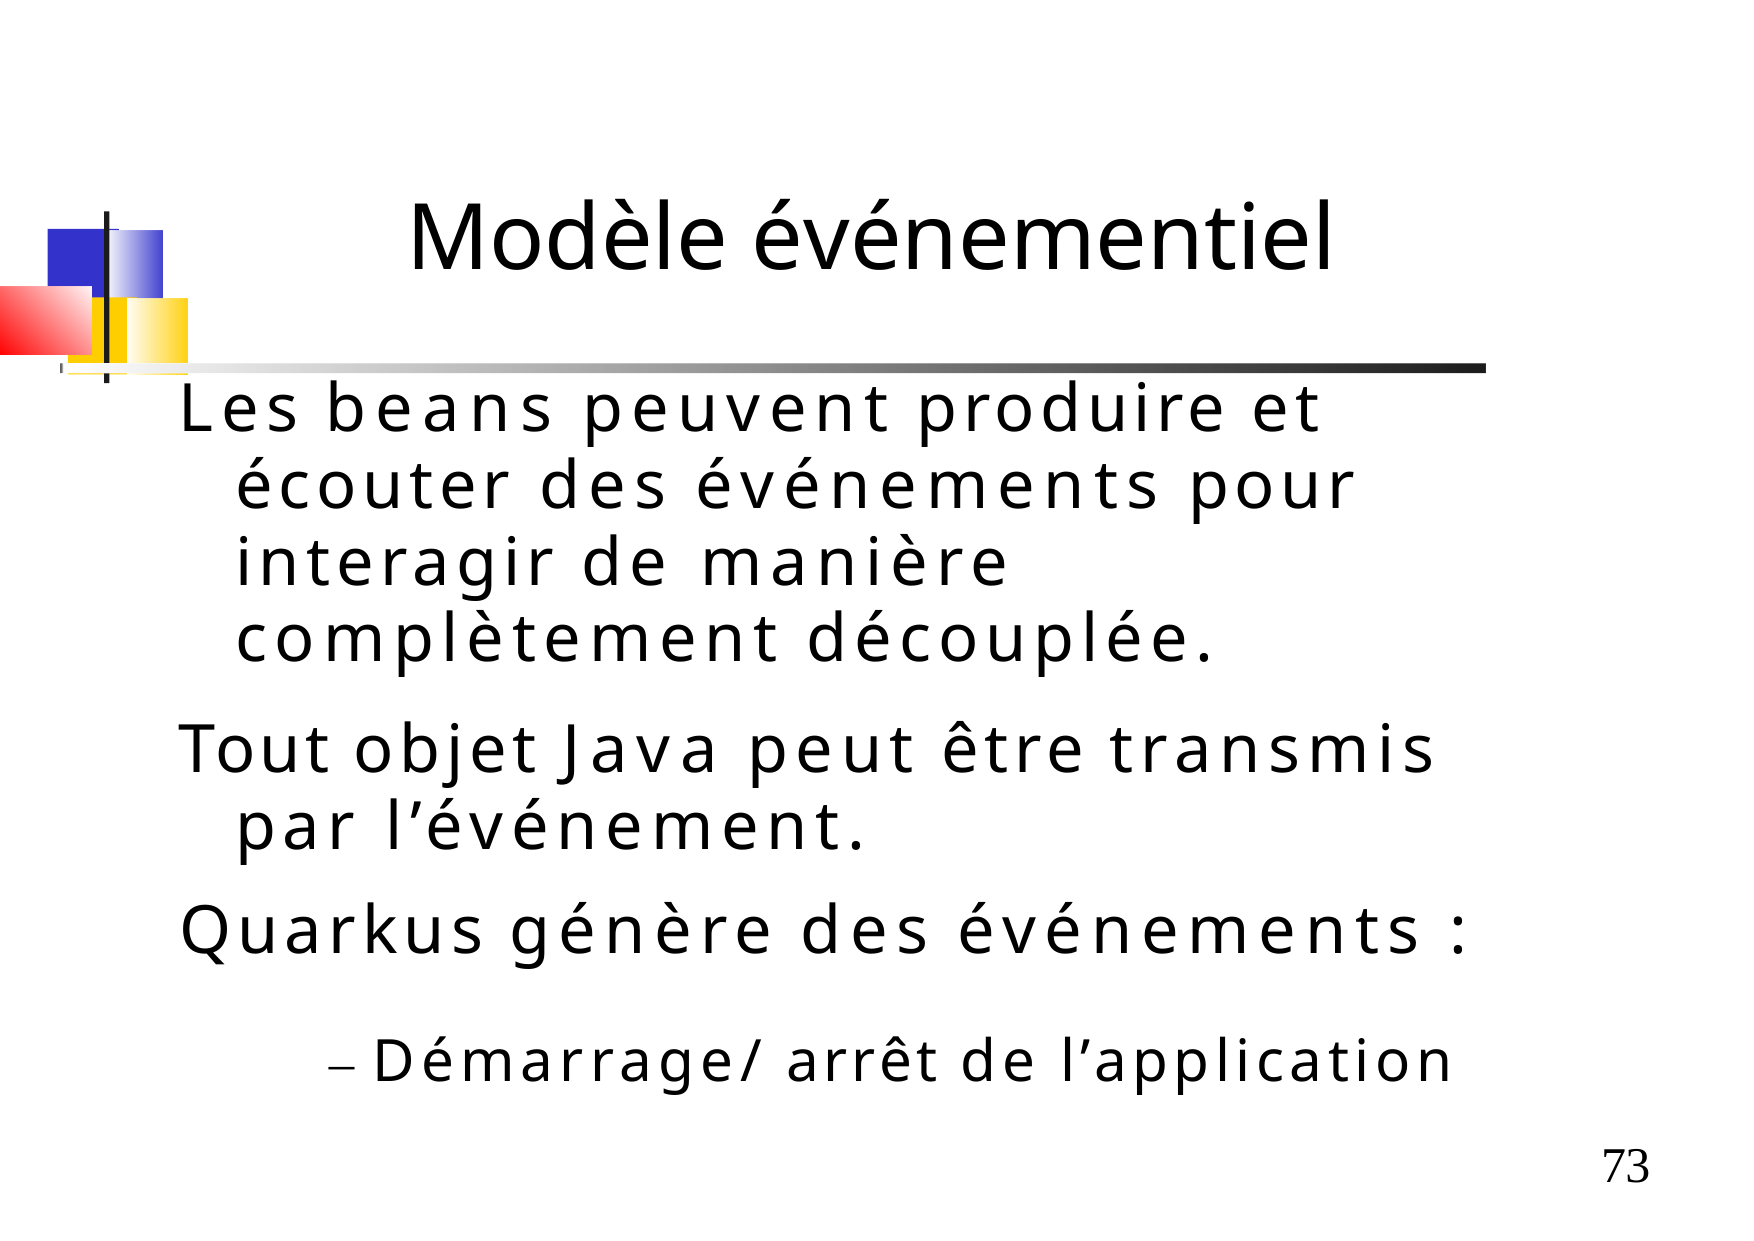

# Modèle événementiel
Les beans peuvent produire et écouter des événements pour interagir de manière complètement découplée.
Tout objet Java peut être transmis par l’événement.
Quarkus génère des événements :
– Démarrage/ arrêt de l’application
73